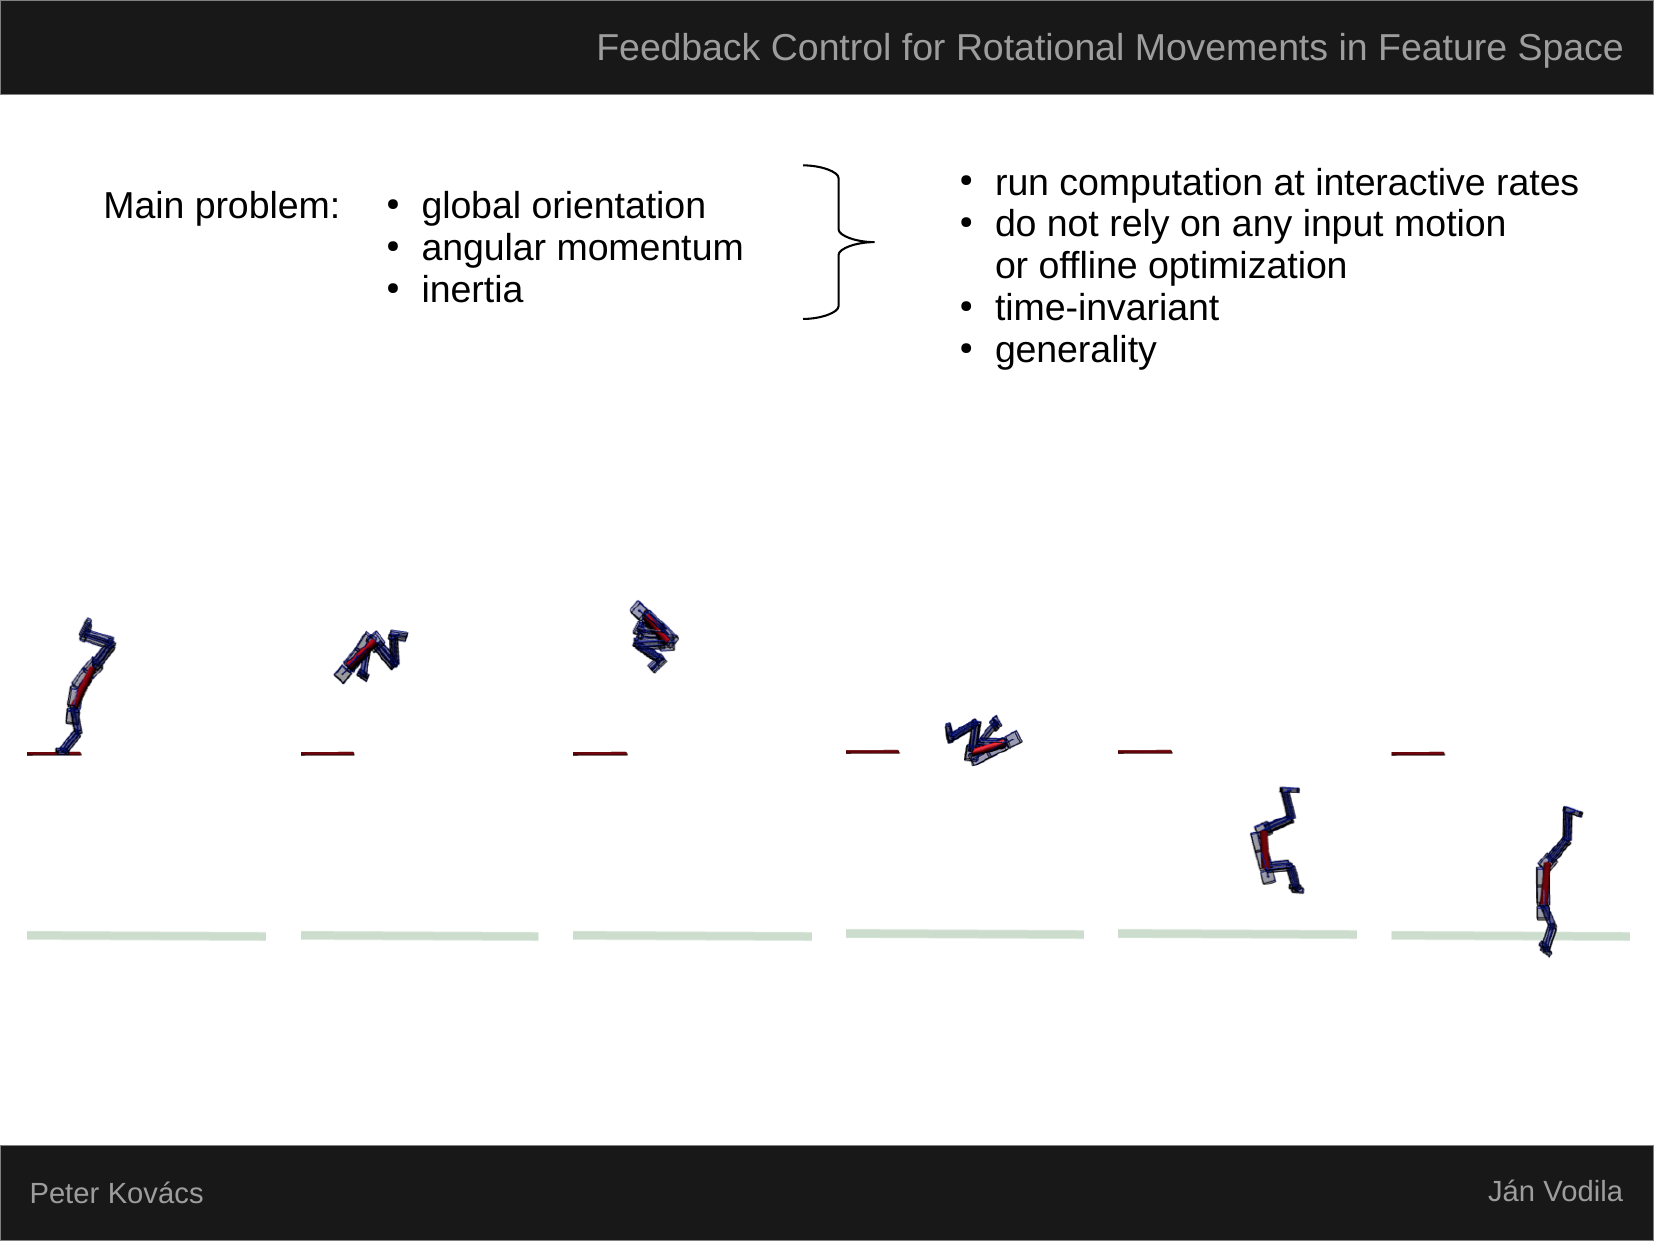

# Feedback Control for Rotational Movements in Feature Space
run computation at interactive rates
do not rely on any input motion
or offline optimization
time-invariant
generality
Main problem:
global orientation
angular momentum
inertia
Ján Vodila
Peter Kovács